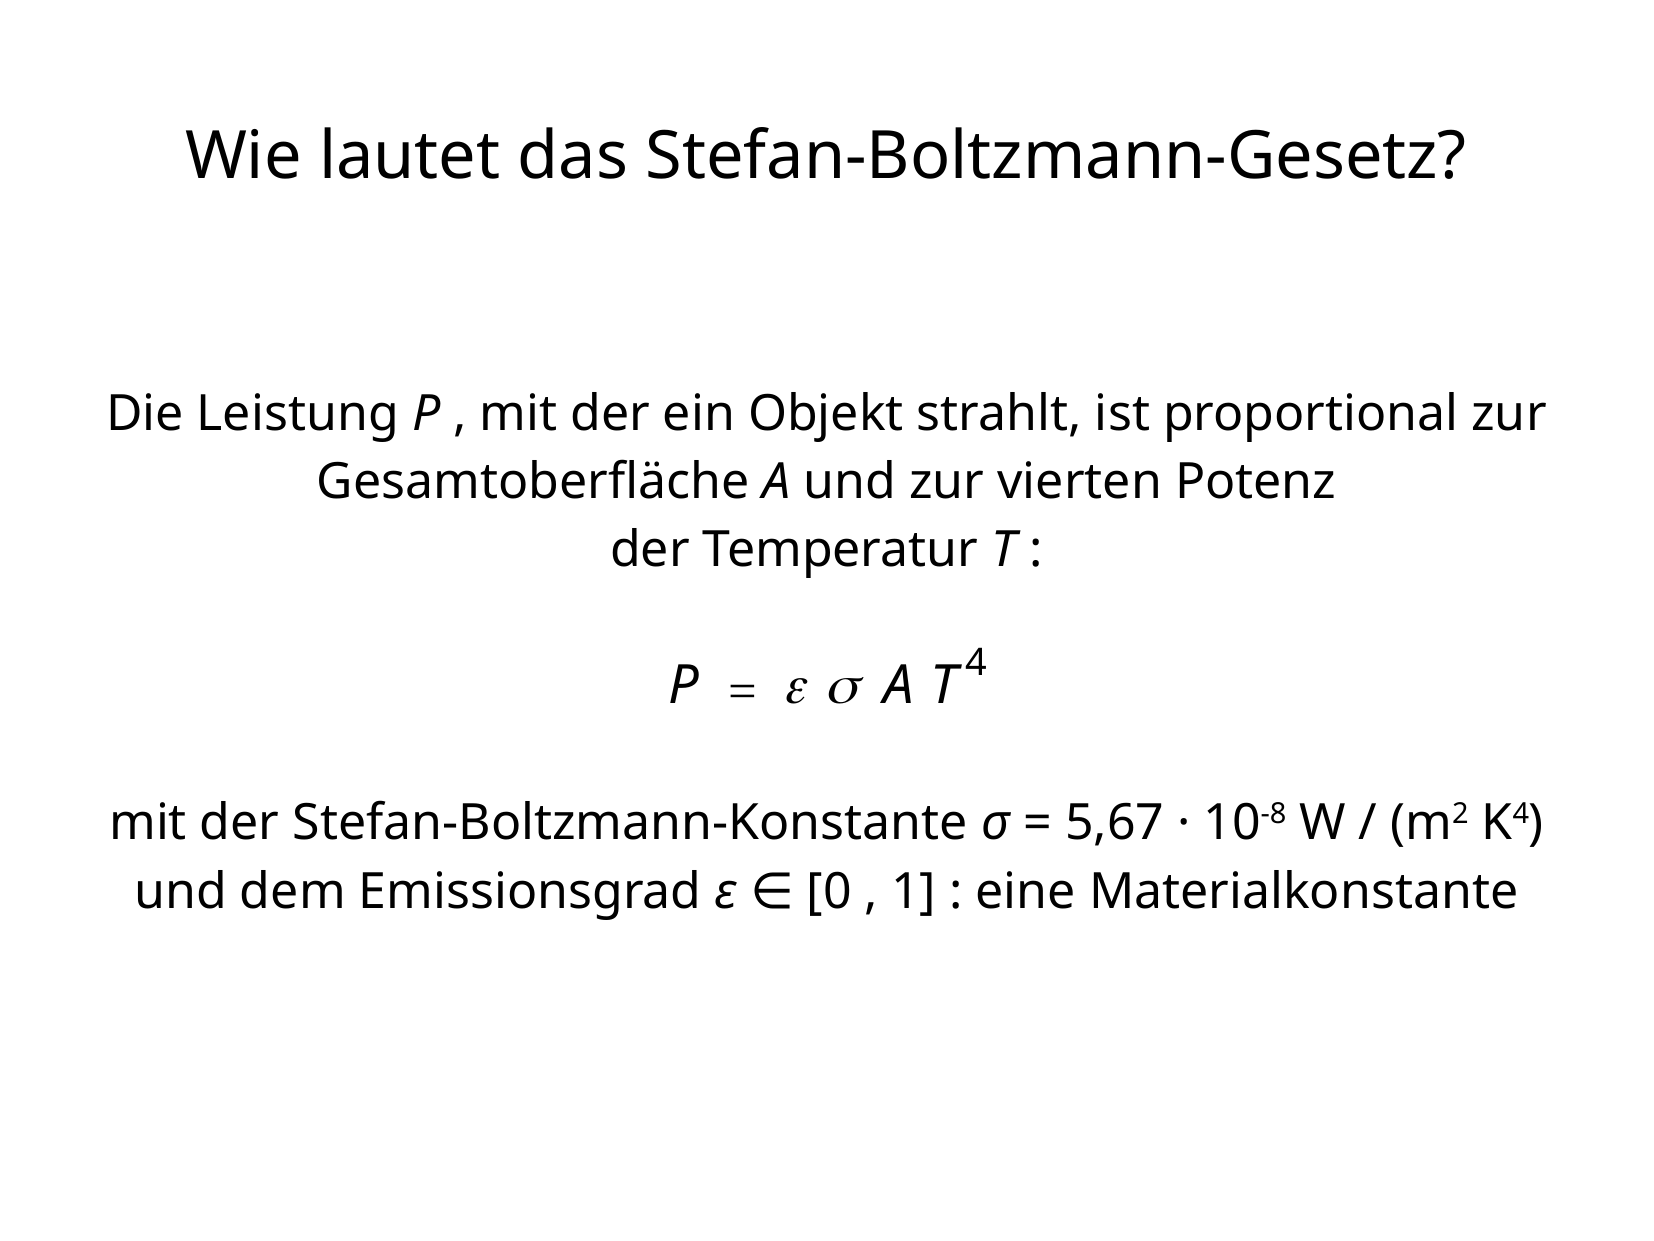

# Wie lautet das Stefan-Boltzmann-Gesetz?
Die Leistung P , mit der ein Objekt strahlt, ist proportional zur Gesamtoberfläche A und zur vierten Potenz
der Temperatur T :
mit der Stefan-Boltzmann-Konstante σ = 5,67 · 10-8 W / (m2 K4)
und dem Emissionsgrad ε ∈ [0 , 1] : eine Materialkonstante